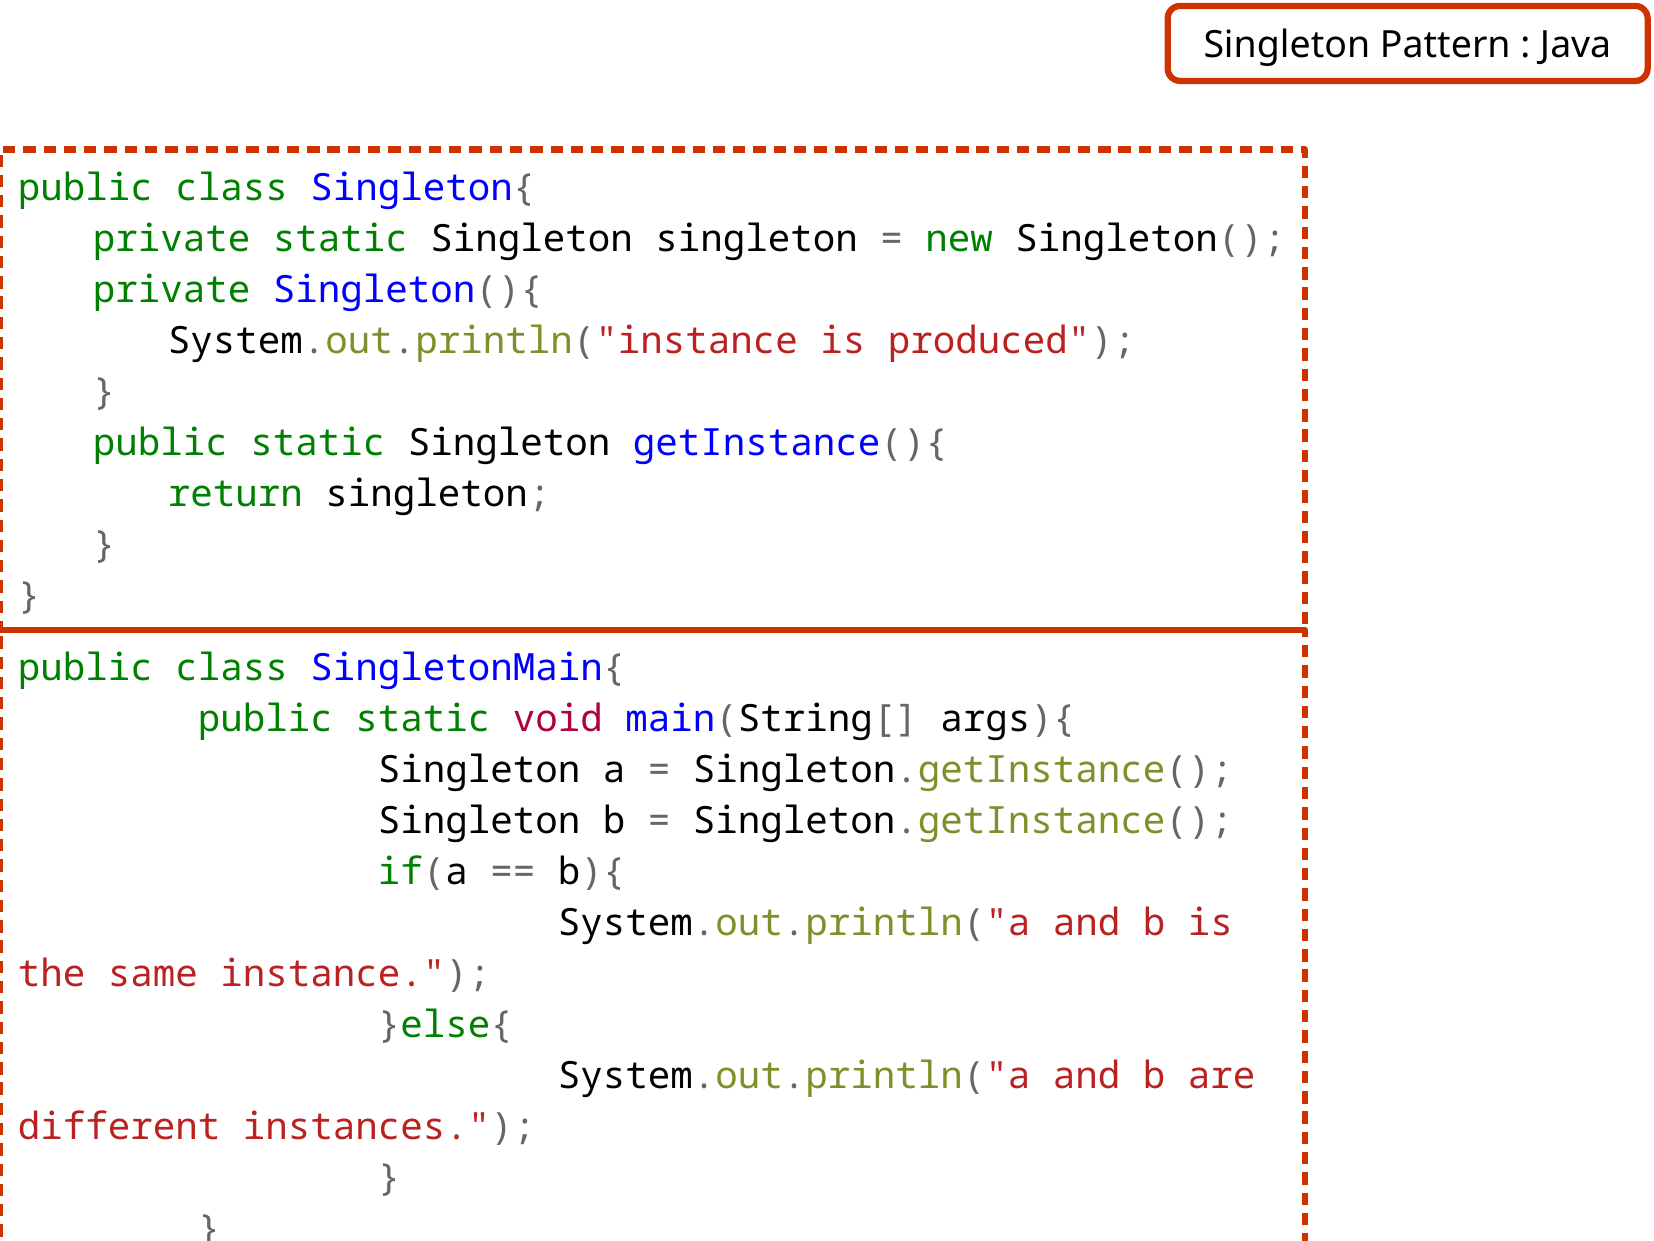

Singleton Pattern : Java
public class Singleton{
	private static Singleton singleton = new Singleton();
	private Singleton(){
		System.out.println("instance is produced");
	}
	public static Singleton getInstance(){
		return singleton;
	}
}
public class SingletonMain{
 public static void main(String[] args){
 Singleton a = Singleton.getInstance();
 Singleton b = Singleton.getInstance();
 if(a == b){
 System.out.println("a and b is the same instance.");
 }else{
 System.out.println("a and b are different instances.");
 }
 }
}